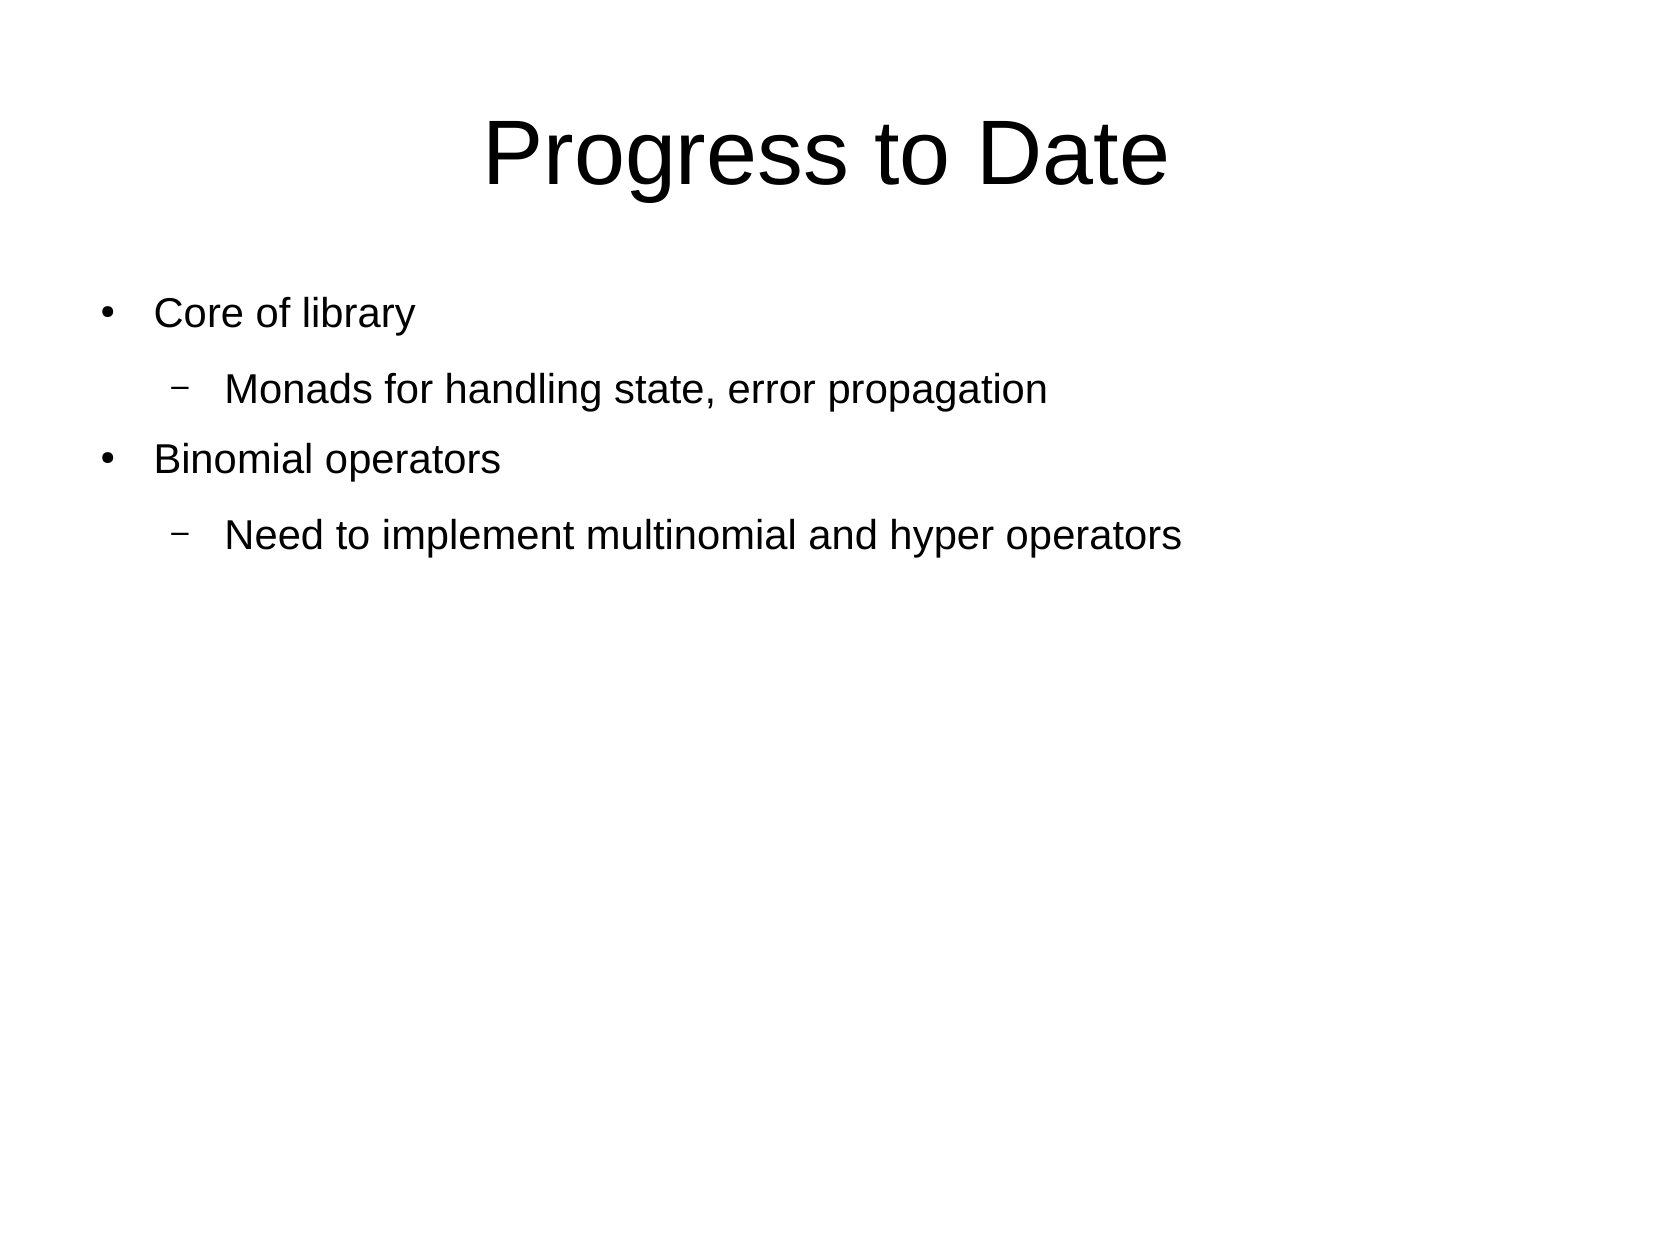

# Progress to Date
Core of library
Monads for handling state, error propagation
Binomial operators
Need to implement multinomial and hyper operators